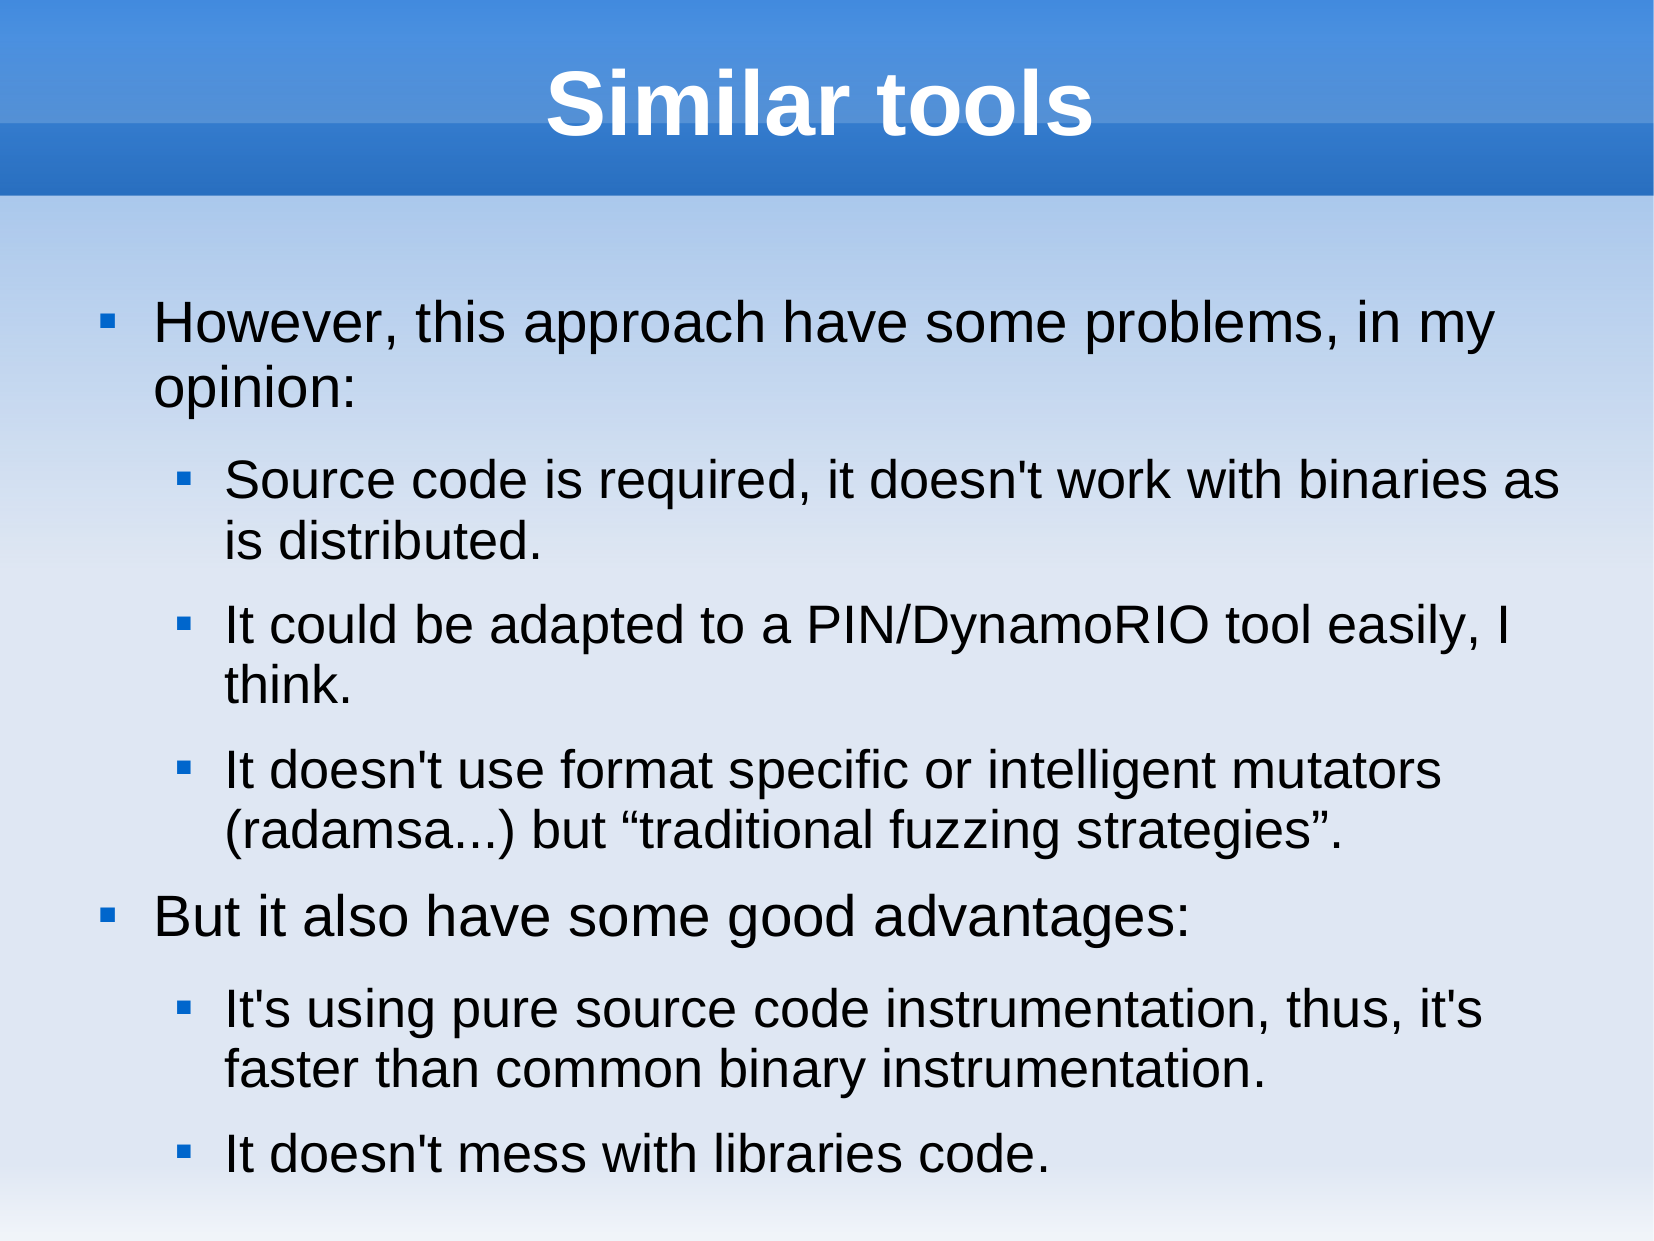

# Similar tools
However, this approach have some problems, in my opinion:
Source code is required, it doesn't work with binaries as is distributed.
It could be adapted to a PIN/DynamoRIO tool easily, I think.
It doesn't use format specific or intelligent mutators (radamsa...) but “traditional fuzzing strategies”.
But it also have some good advantages:
It's using pure source code instrumentation, thus, it's faster than common binary instrumentation.
It doesn't mess with libraries code.